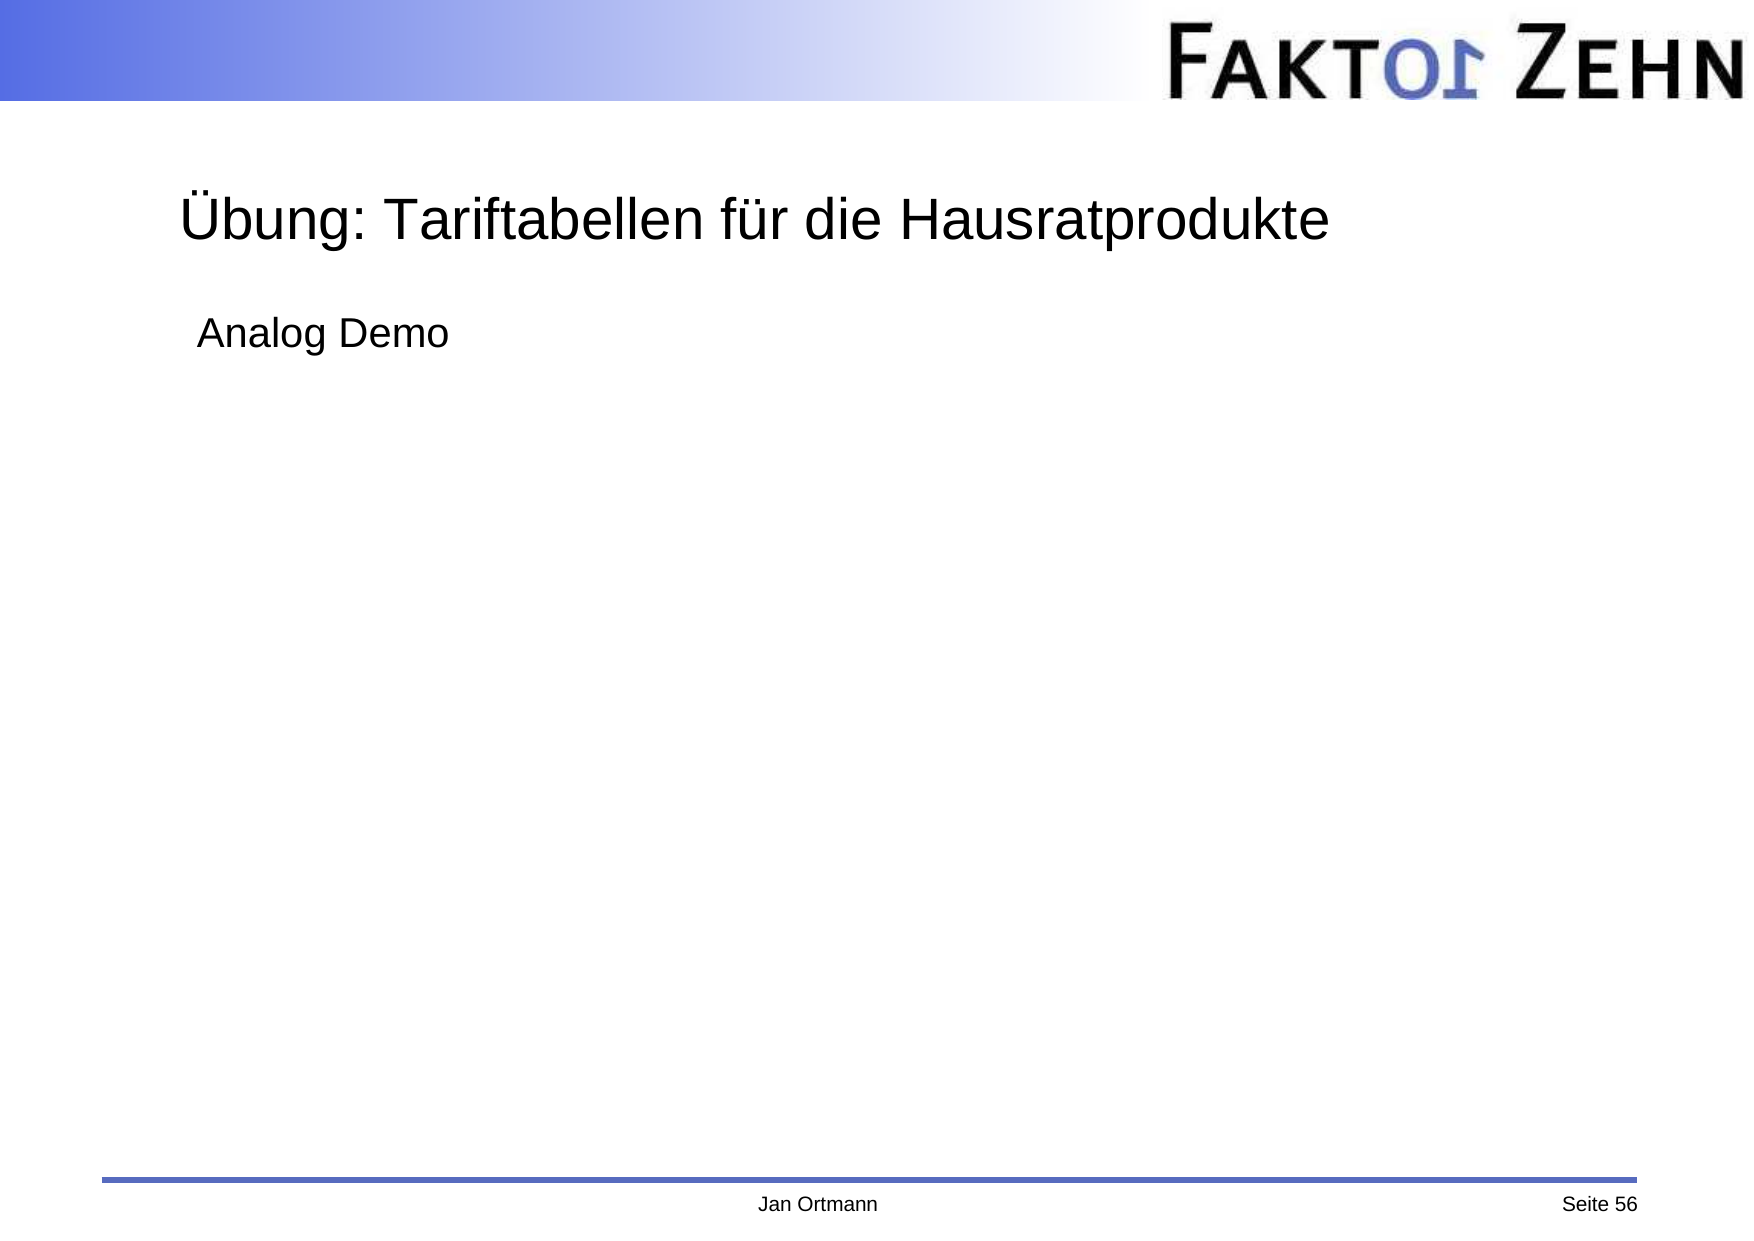

# Übung: Tariftabellen für die Hausratprodukte
Analog Demo